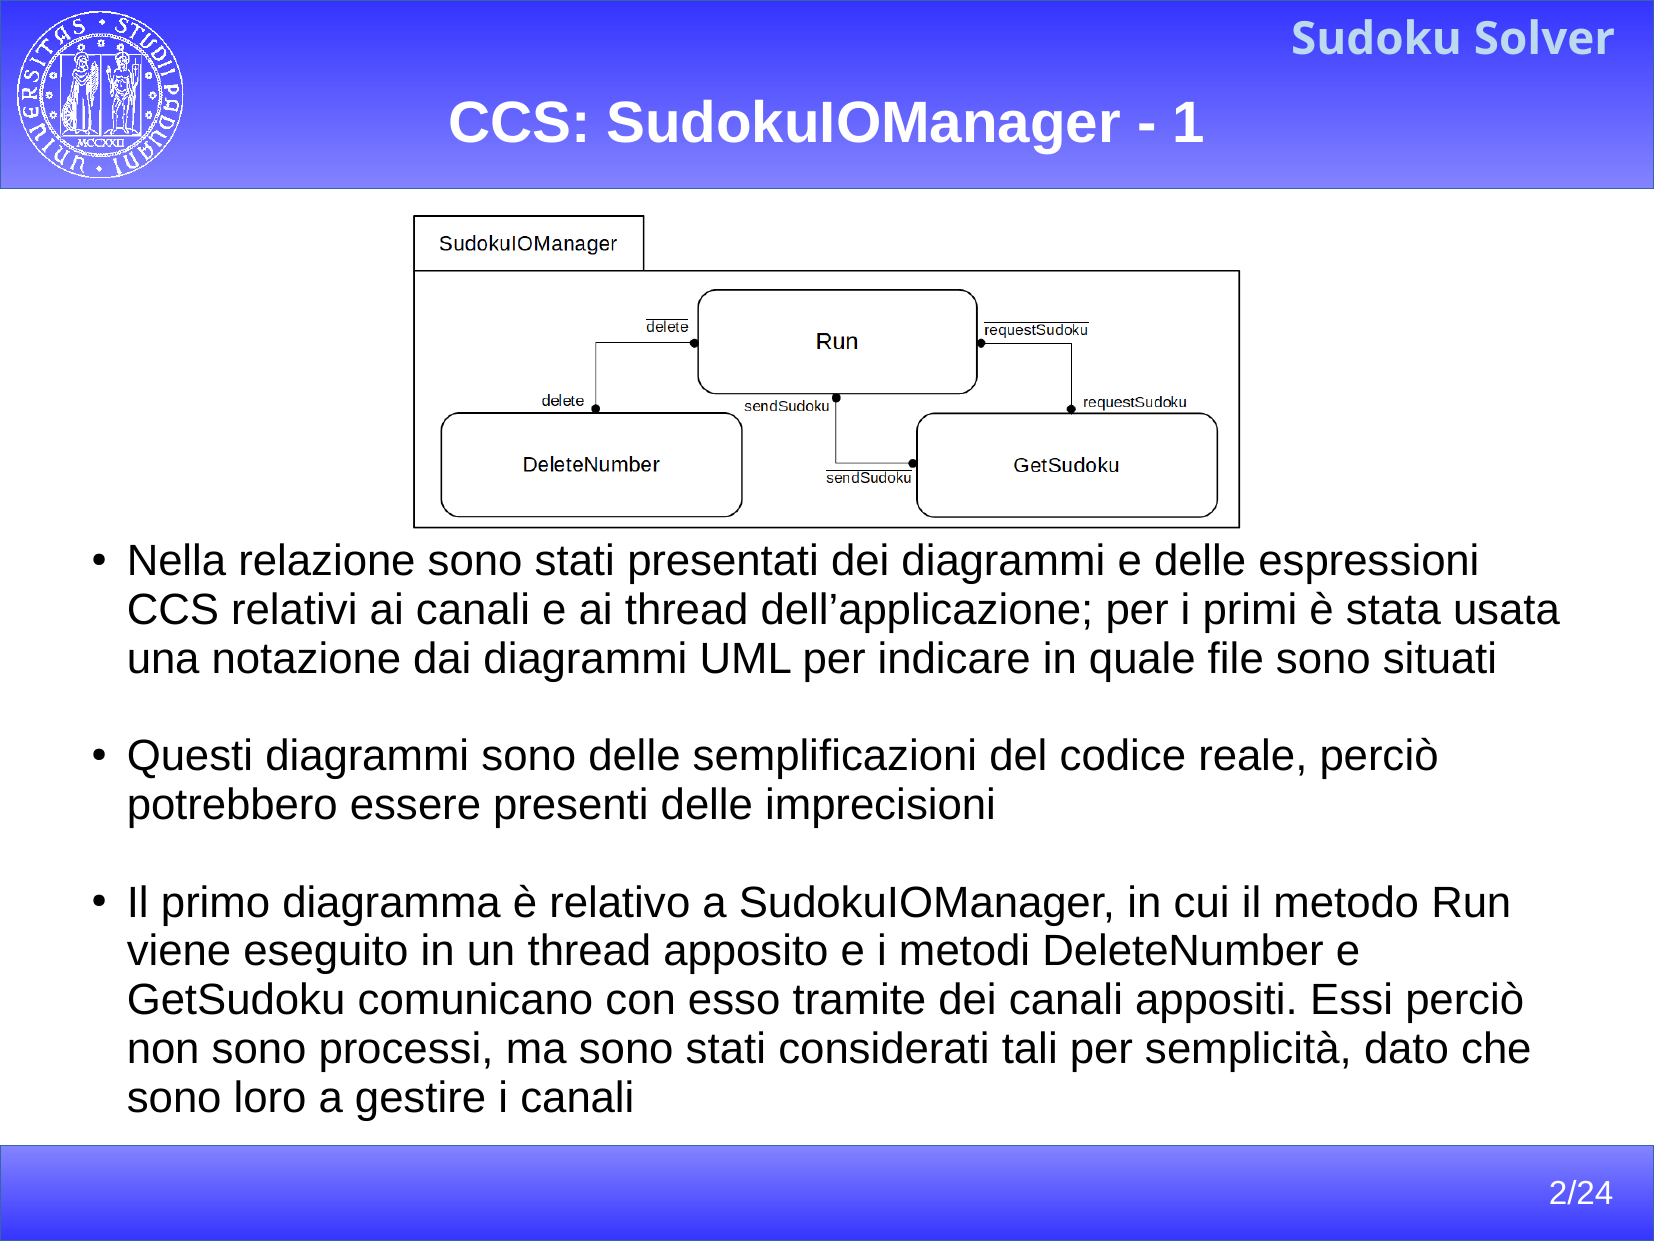

Sudoku Solver
CCS: SudokuIOManager - 1
Nella relazione sono stati presentati dei diagrammi e delle espressioni CCS relativi ai canali e ai thread dell’applicazione; per i primi è stata usata una notazione dai diagrammi UML per indicare in quale file sono situati
Questi diagrammi sono delle semplificazioni del codice reale, perciò potrebbero essere presenti delle imprecisioni
Il primo diagramma è relativo a SudokuIOManager, in cui il metodo Run viene eseguito in un thread apposito e i metodi DeleteNumber e GetSudoku comunicano con esso tramite dei canali appositi. Essi perciò non sono processi, ma sono stati considerati tali per semplicità, dato che sono loro a gestire i canali
2/24